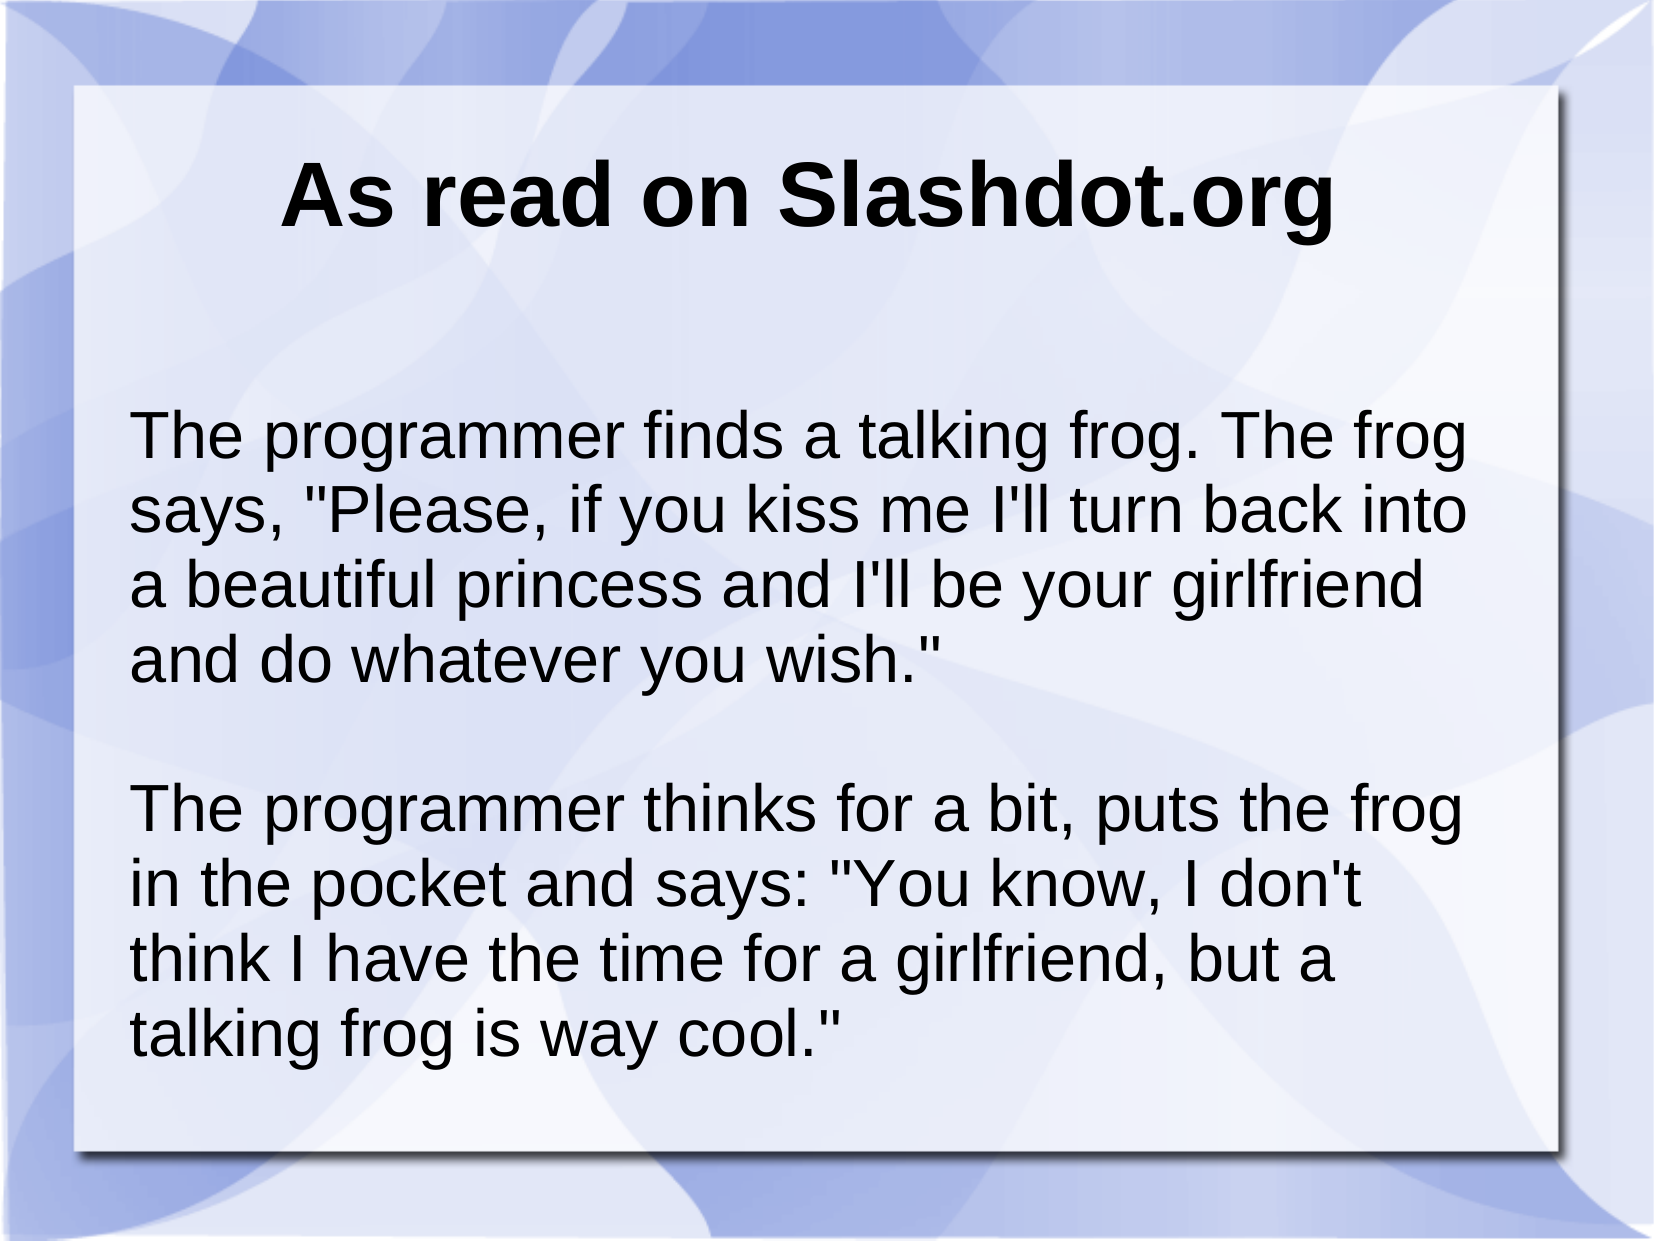

As read on Slashdot.org
# The programmer finds a talking frog. The frog says, "Please, if you kiss me I'll turn back into a beautiful princess and I'll be your girlfriend and do whatever you wish."
The programmer thinks for a bit, puts the frog in the pocket and says: "You know, I don't think I have the time for a girlfriend, but a talking frog is way cool."